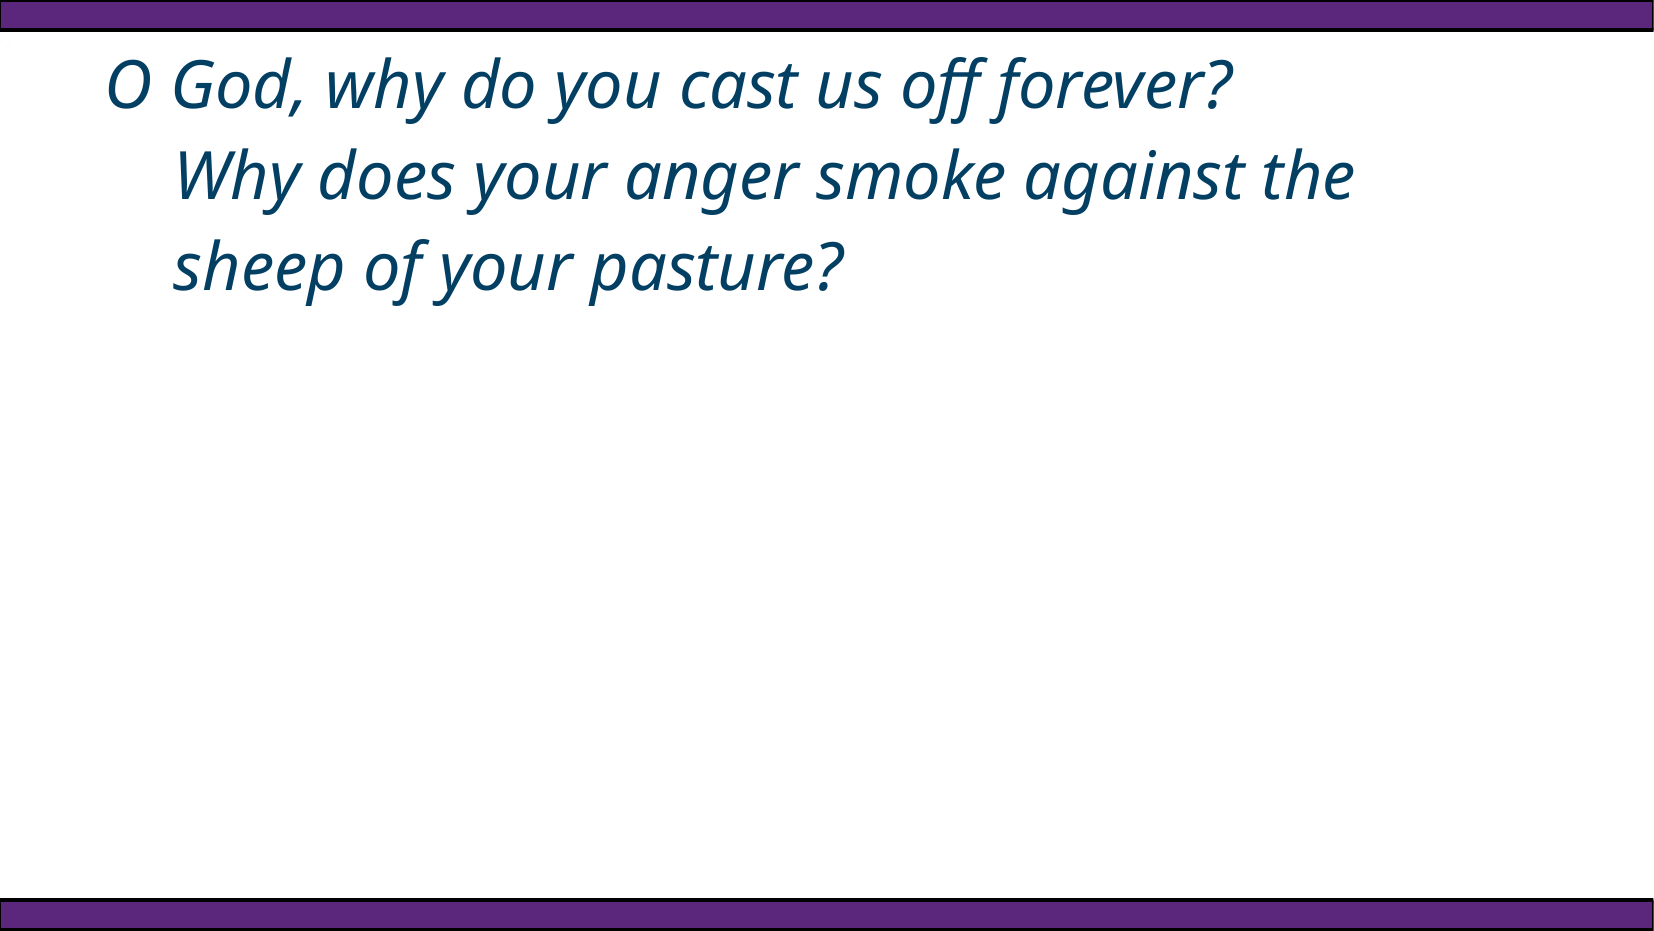

O God, why do you cast us off forever?
 Why does your anger smoke against the
 sheep of your pasture?